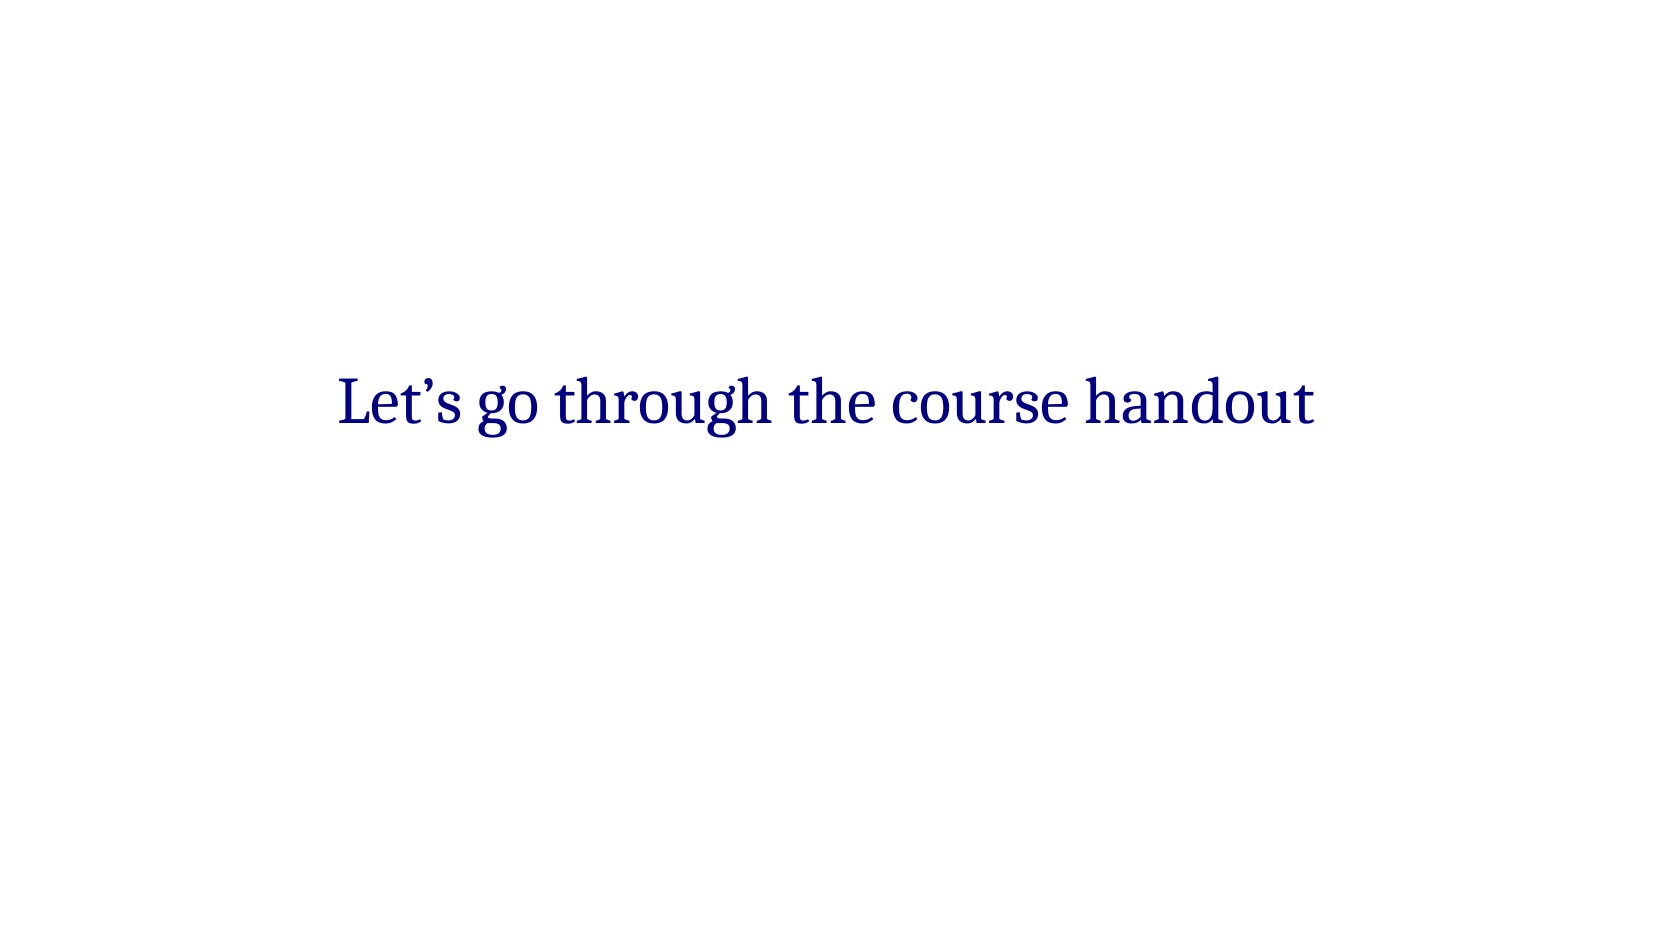

# Let’s go through the course handout